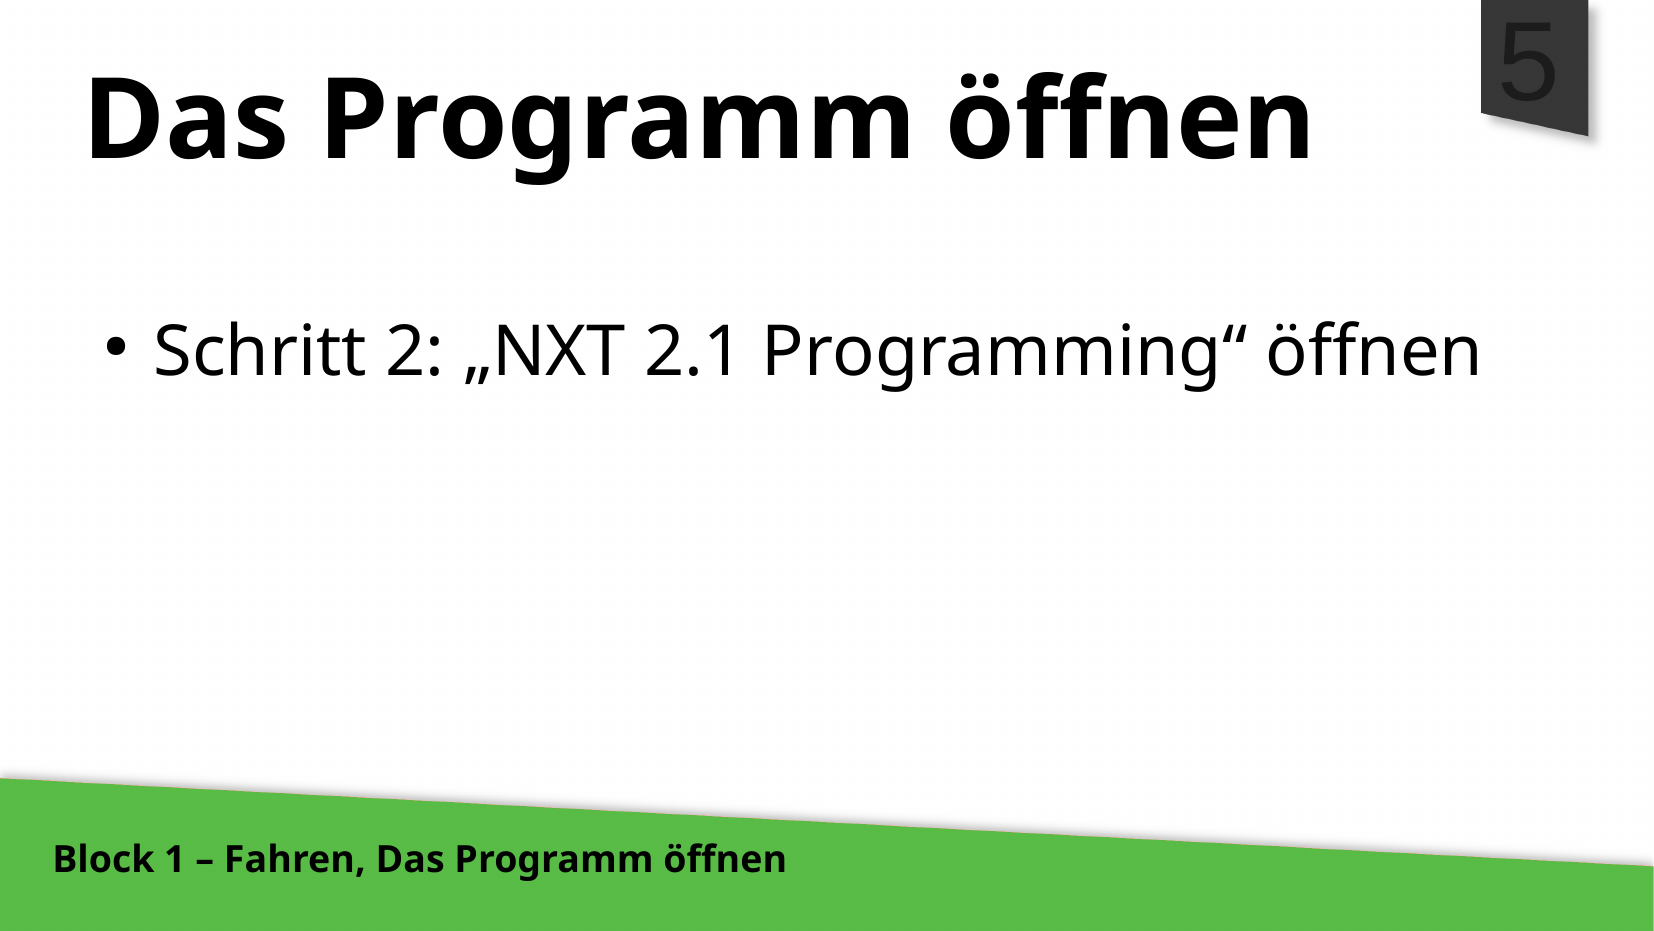

4
# Das Programm öffnen
Schritt 2: „NXT 2.1 Programming“ öffnen
Block 1 – Fahren, Das Programm öffnen